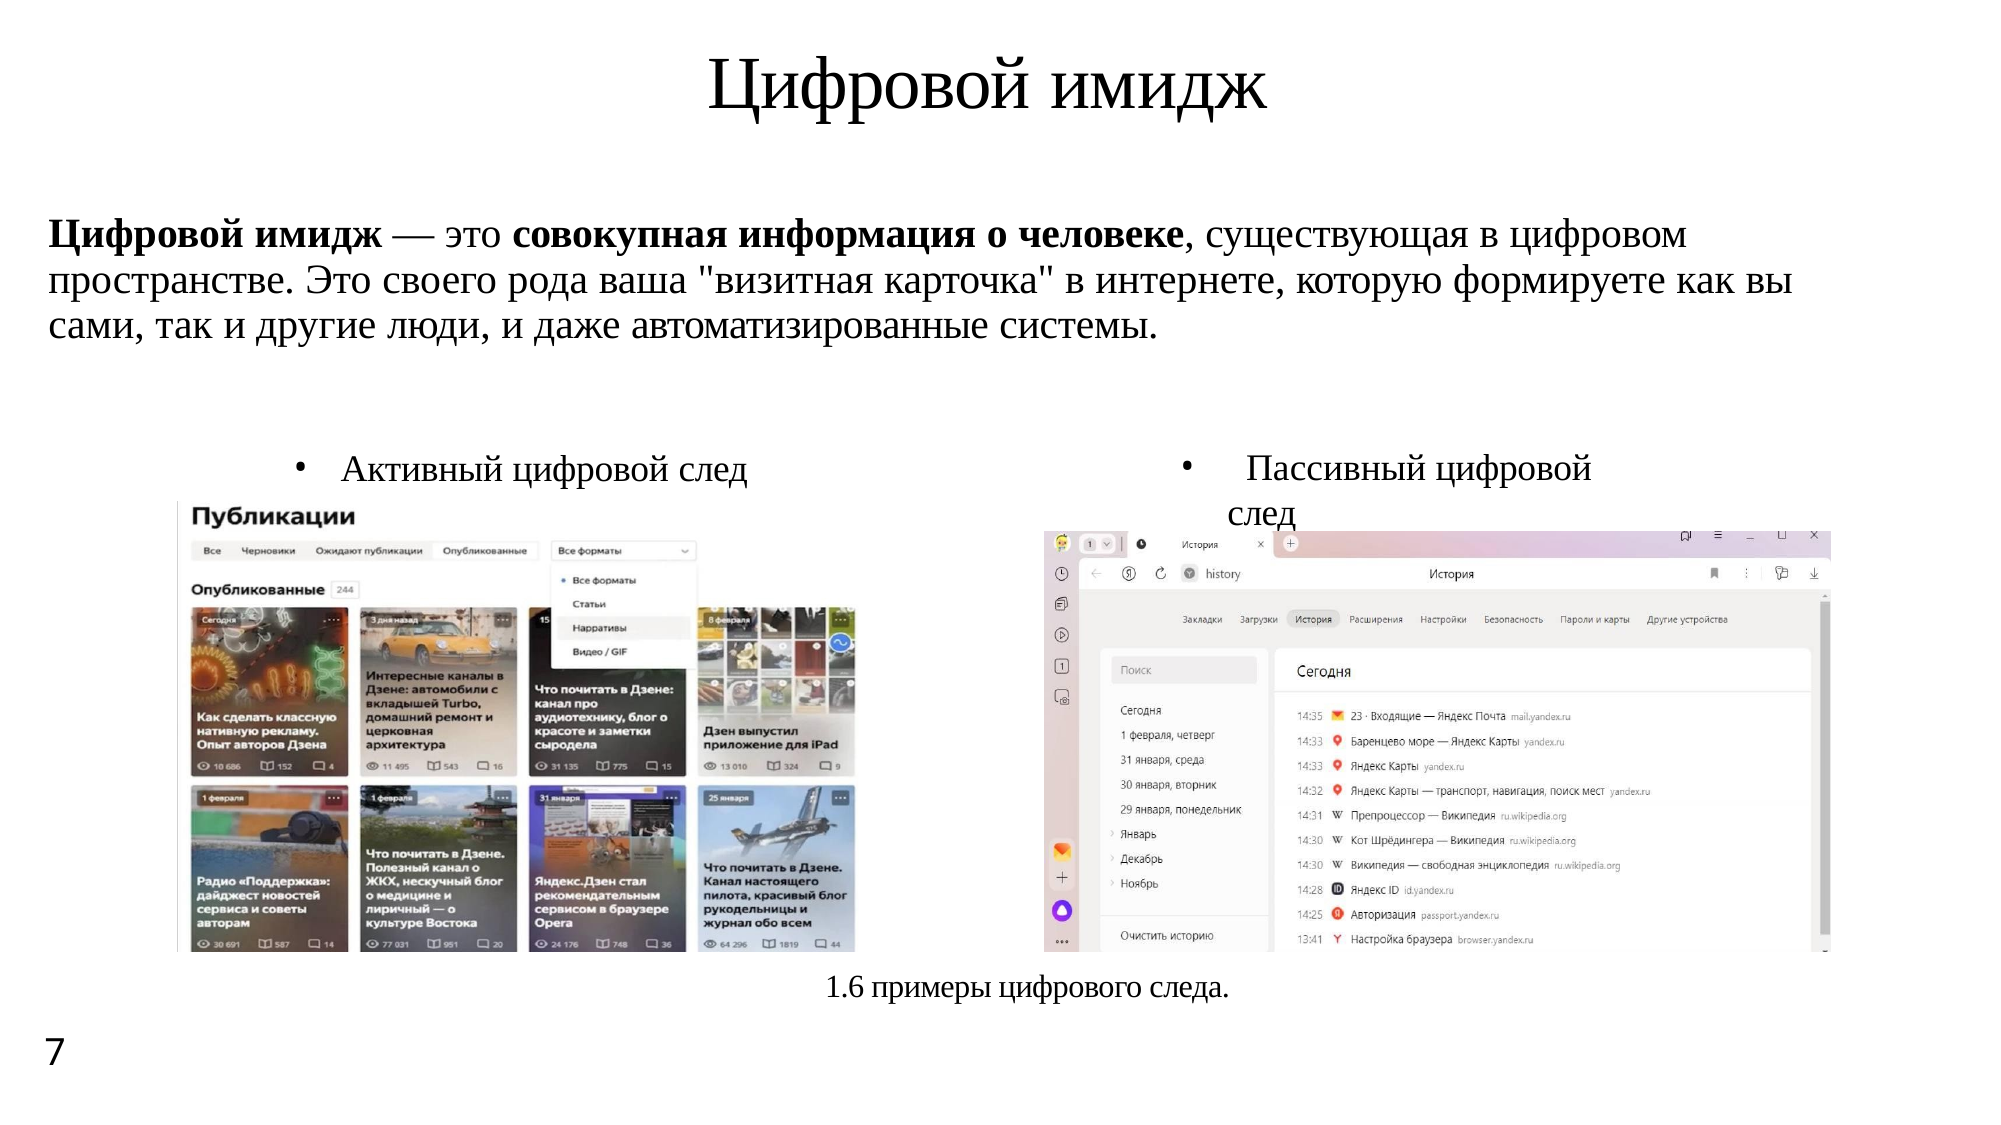

# Цифровой имидж
Цифровой имидж — это совокупная информация о человеке, существующая в цифровом пространстве. Это своего рода ваша "визитная карточка" в интернете, которую формируете как вы сами, так и другие люди, и даже автоматизированные системы.
Пассивный цифровой
Активный цифровой след
след
1.6 примеры цифрового следа.
7